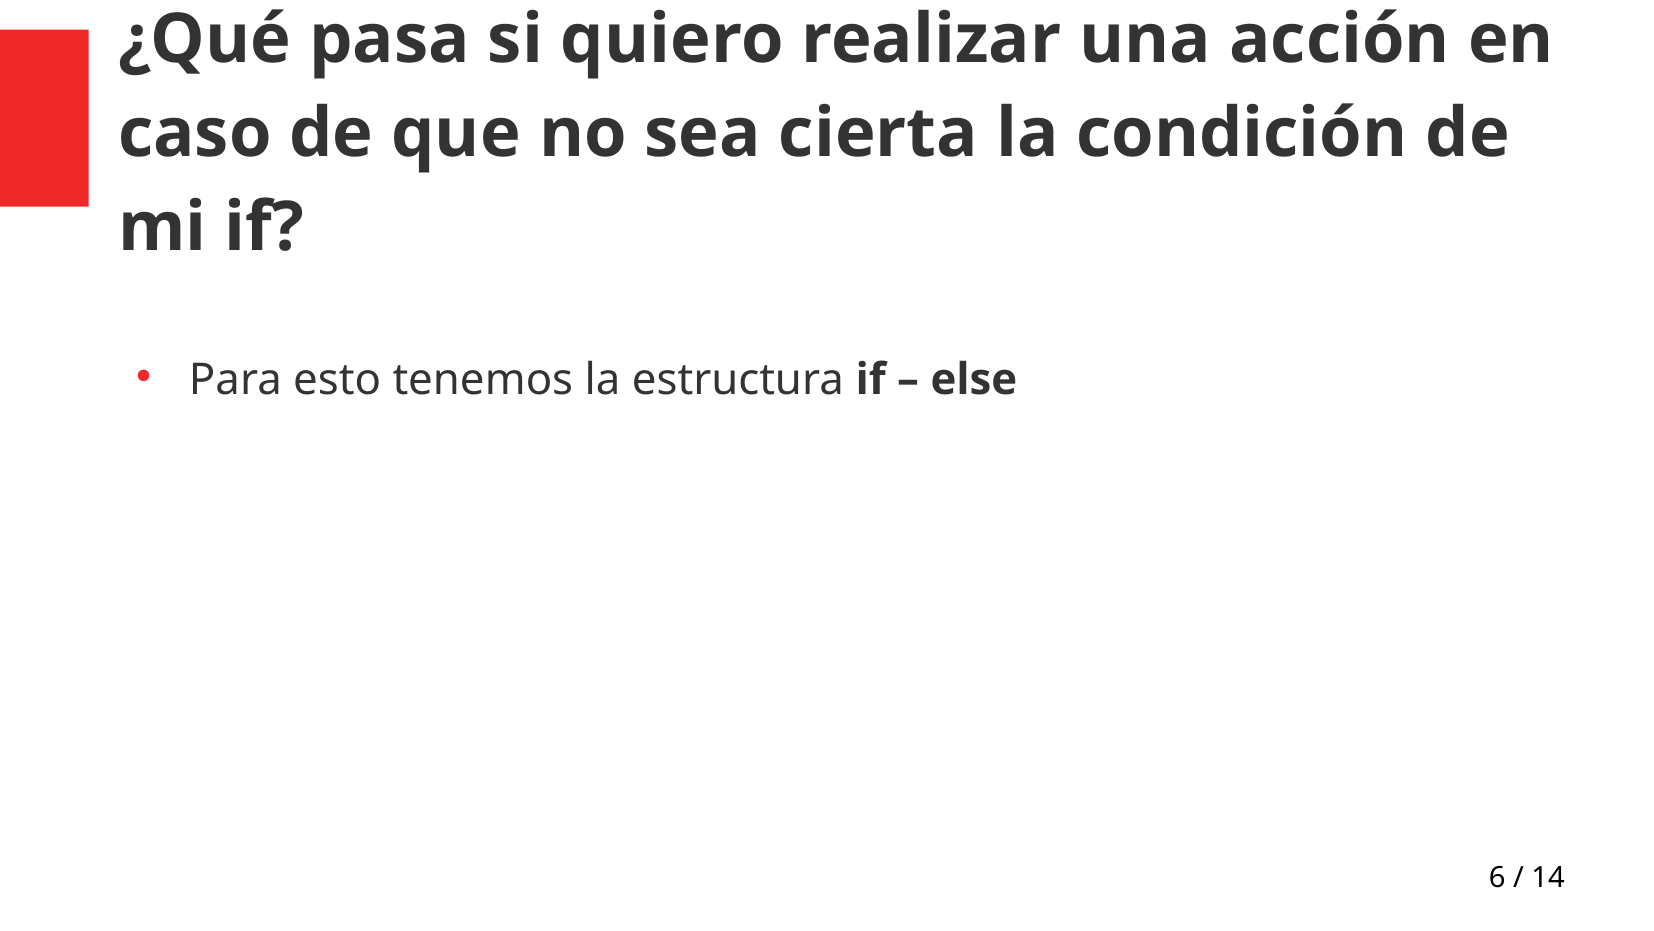

# ¿Qué pasa si quiero realizar una acción en caso de que no sea cierta la condición de mi if?
Para esto tenemos la estructura if – else
6